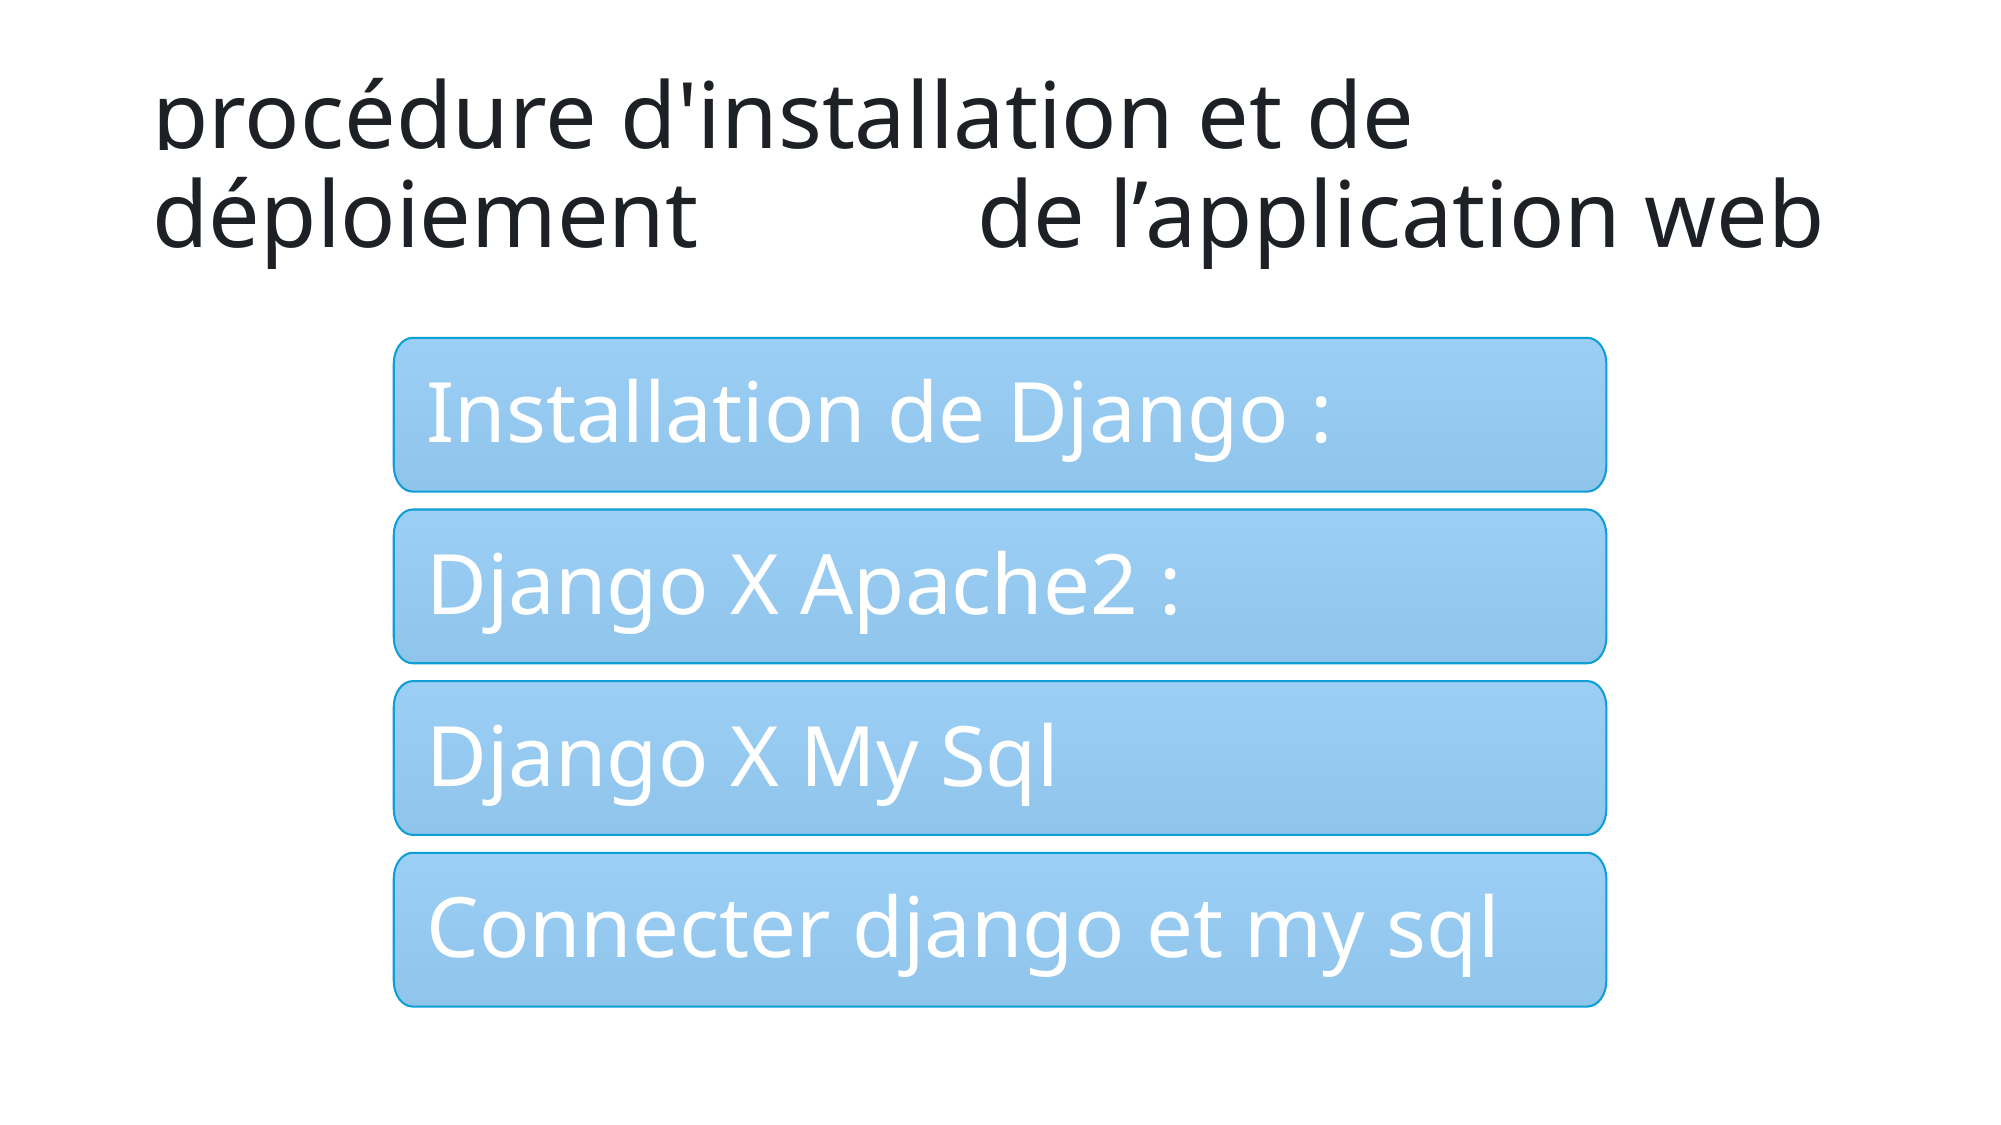

# procédure d'installation et de déploiement 				de l’application web
Installation de Django :
Django X Apache2 :
Django X My Sql
Connecter django et my sql